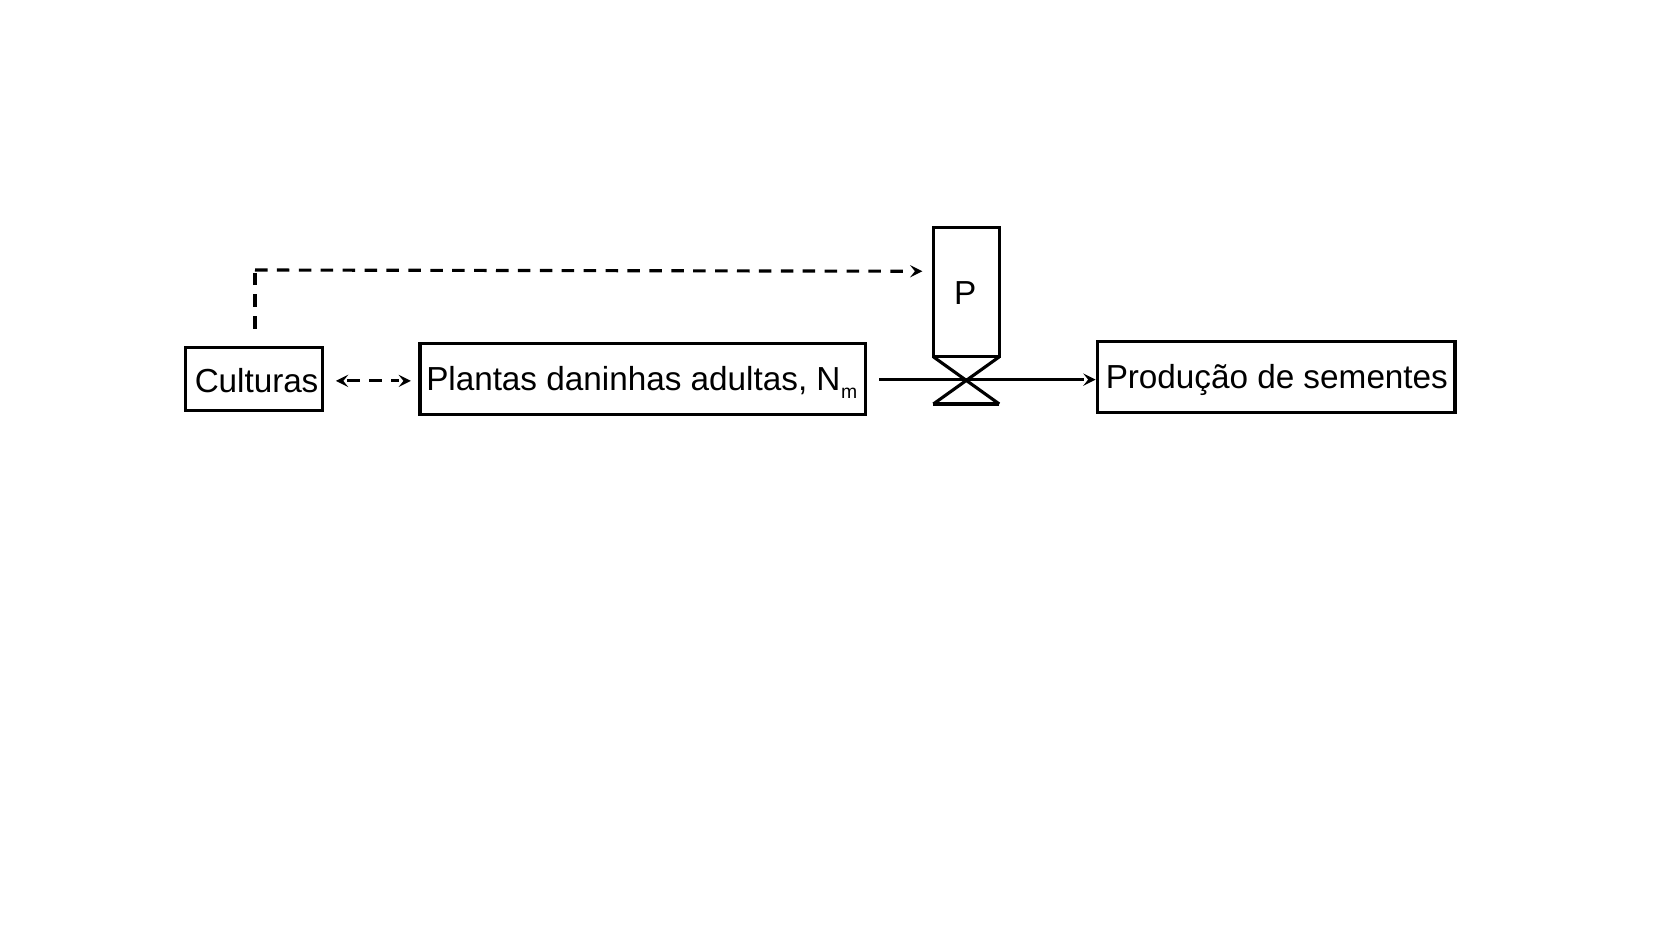

P
Produção de sementes
Plantas daninhas adultas, Nm
Culturas